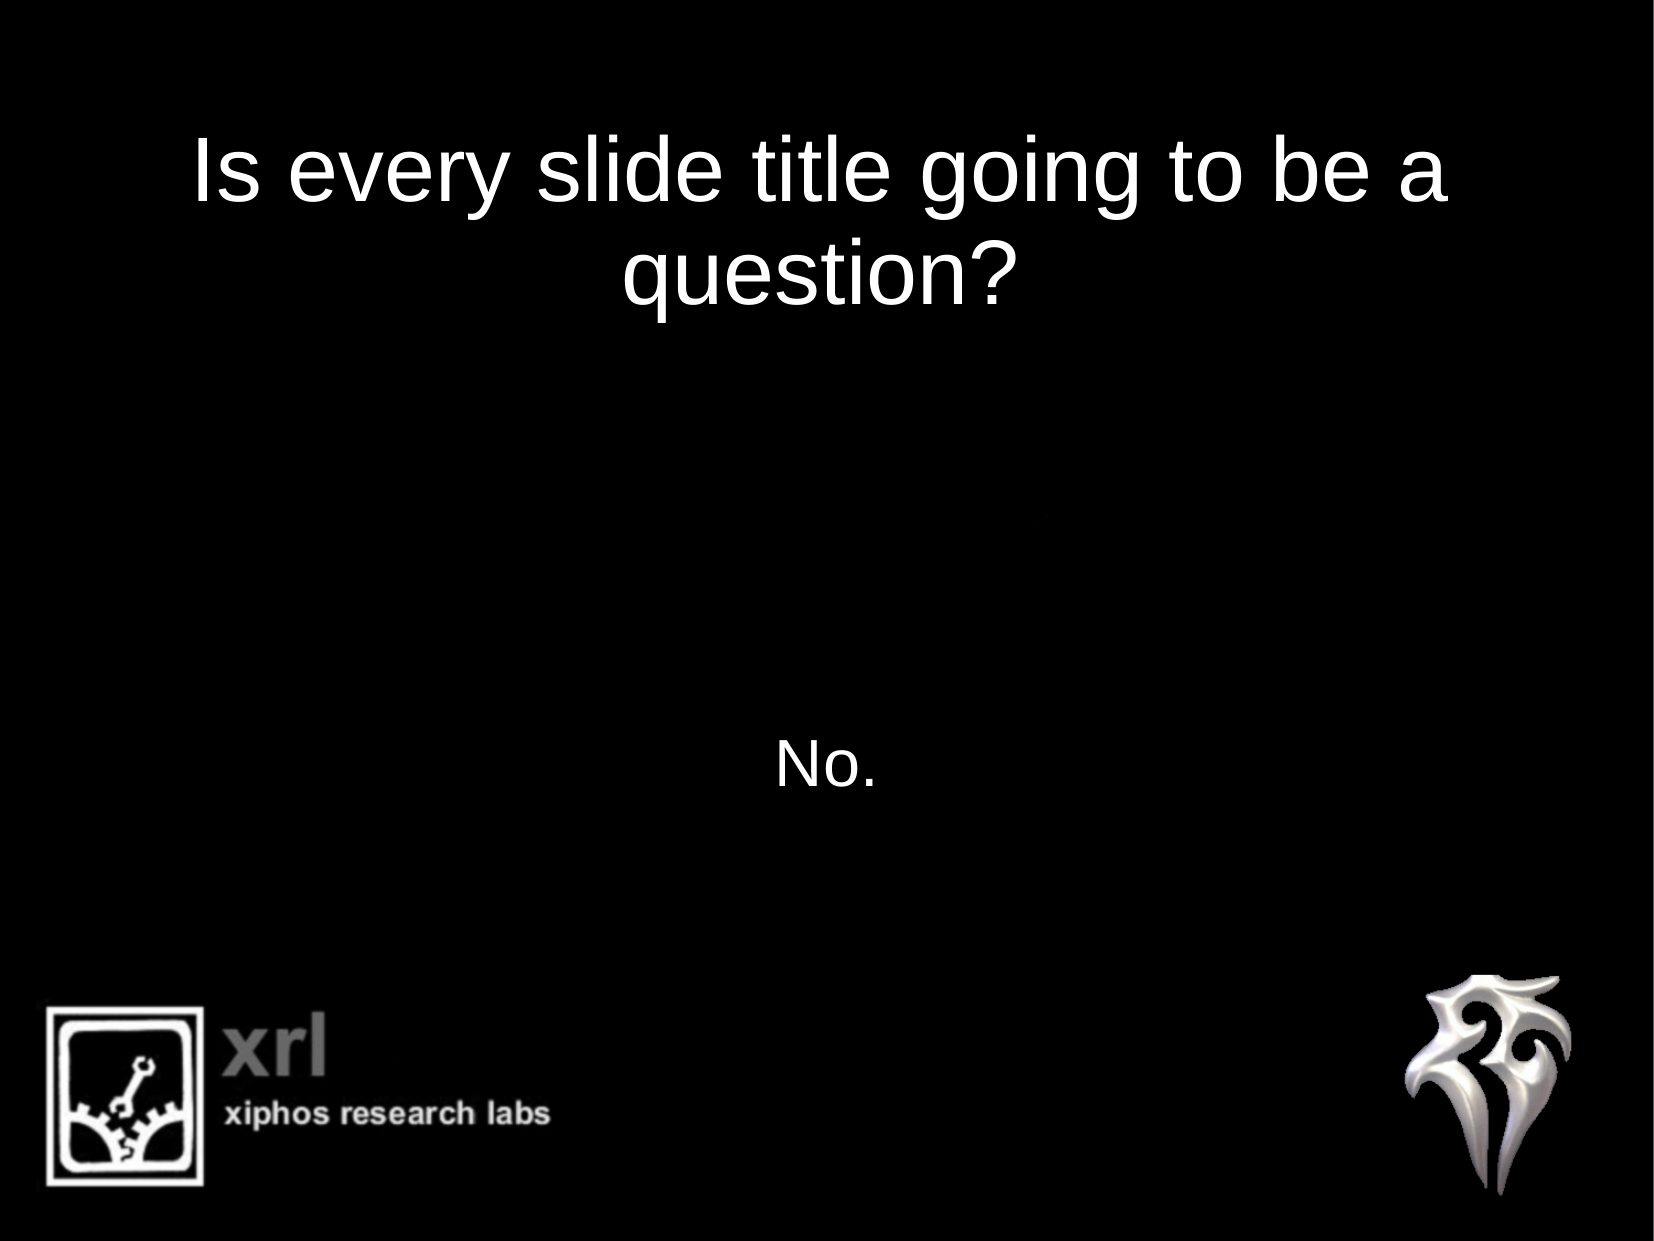

# Is every slide title going to be a question?
No.